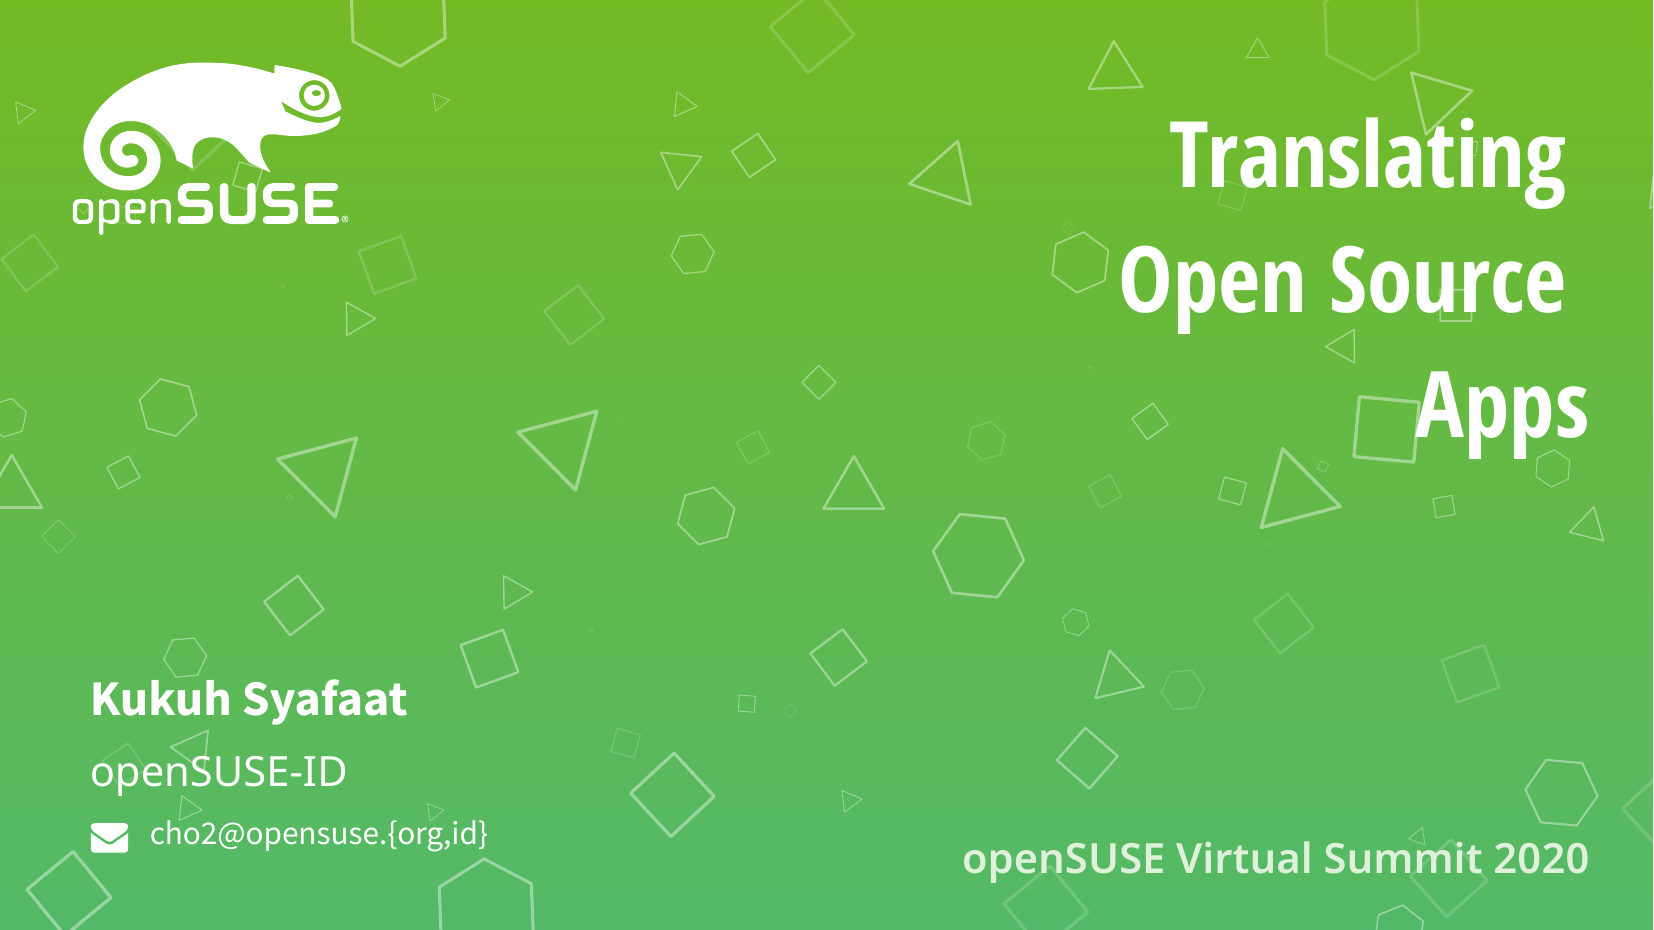

# Translating Open Source Apps
openSUSE Virtual Summit 2020
Kukuh Syafaat
openSUSE-ID
cho2@opensuse.{org,id}